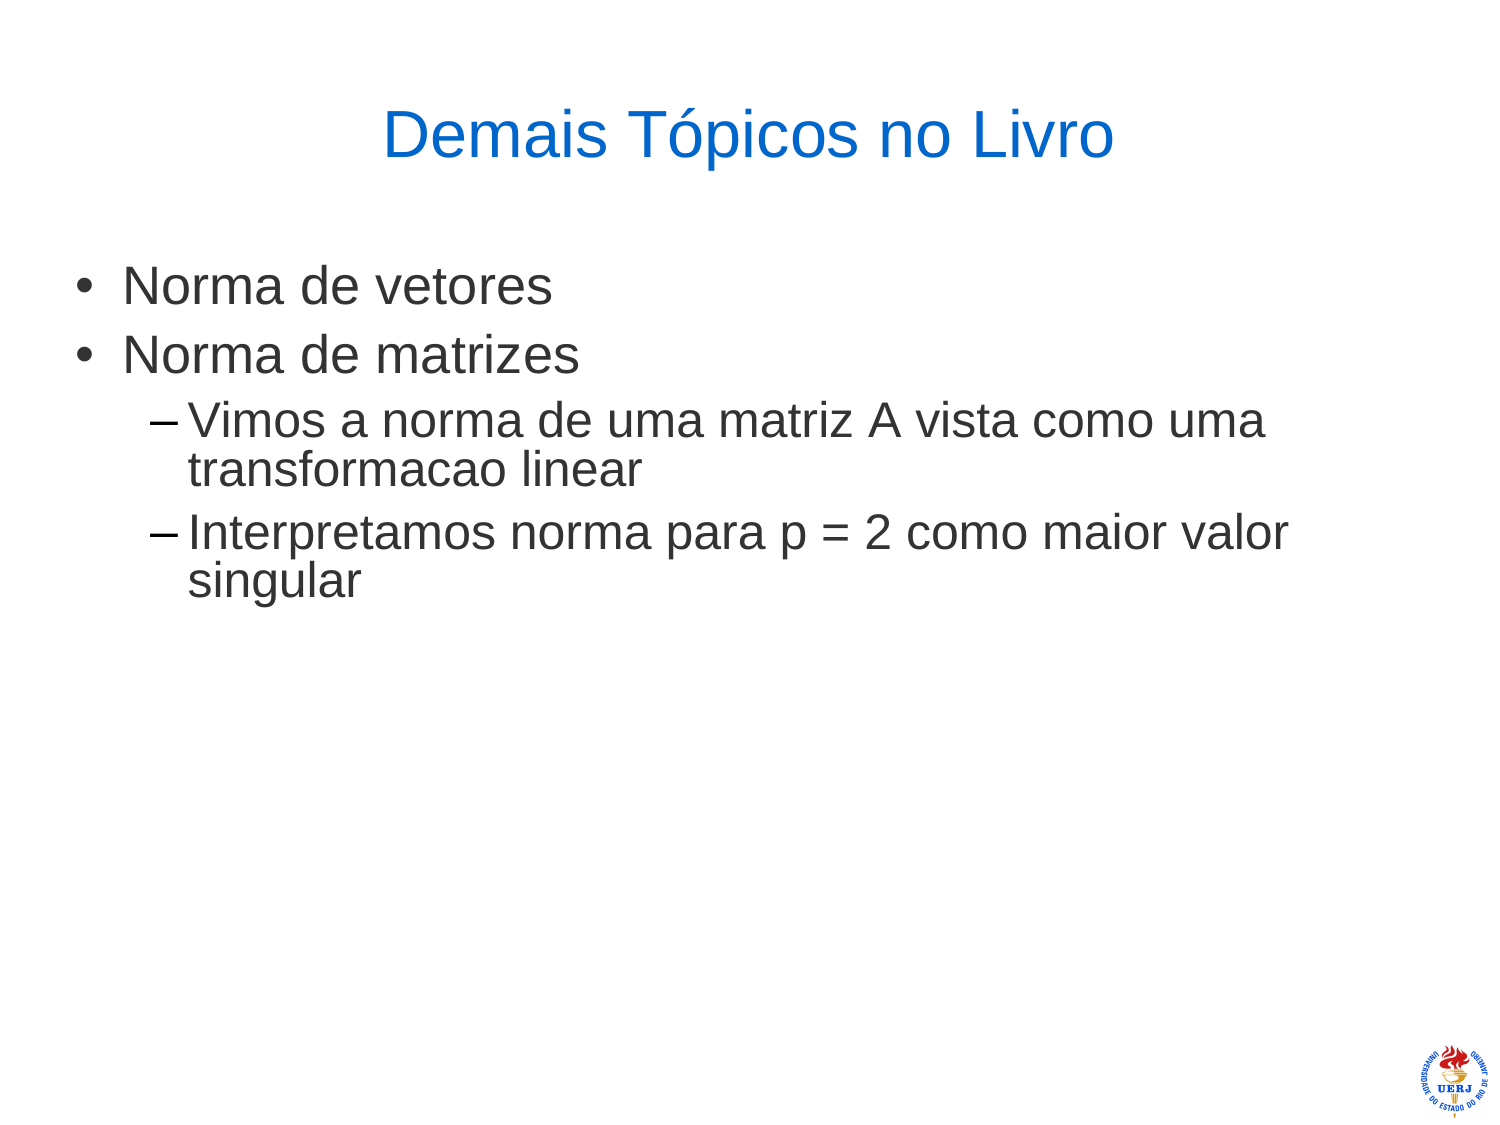

# Demais Tópicos no Livro
Norma de vetores
Norma de matrizes
Vimos a norma de uma matriz A vista como uma transformacao linear
Interpretamos norma para p = 2 como maior valor singular